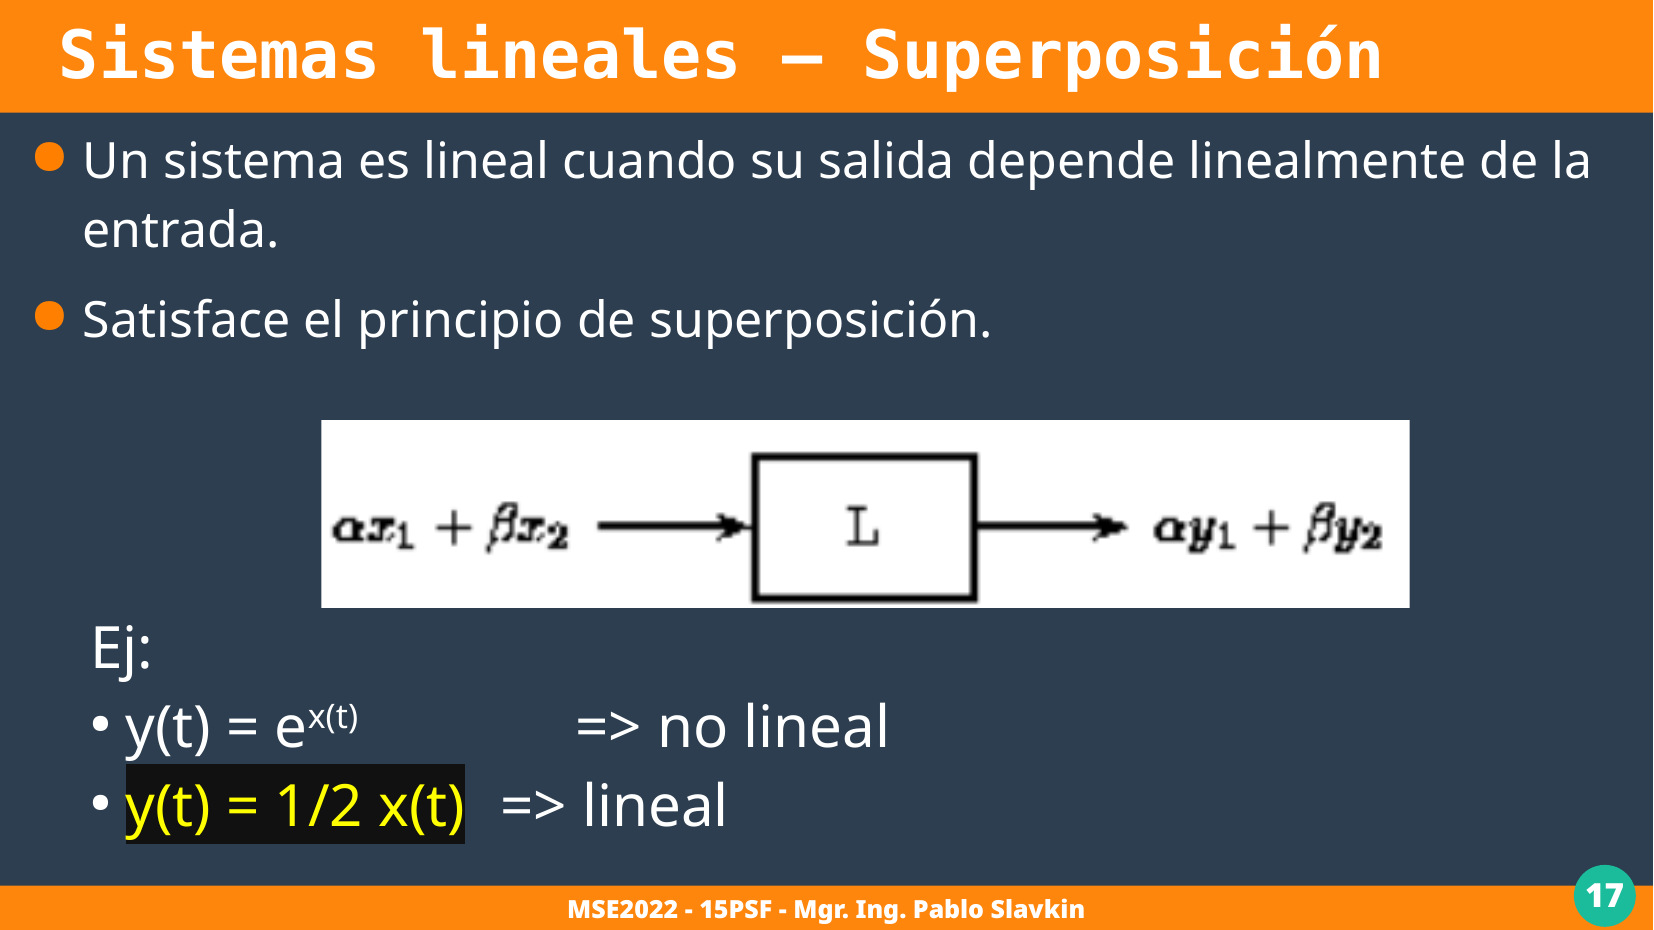

# Sistemas lineales – Superposición
Un sistema es lineal cuando su salida depende linealmente de la entrada.
Satisface el principio de superposición.
Ej:
y(t) = ex(t)			=> no lineal
y(t) = 1/2 x(t)	=> lineal
MSE2022 - 15PSF - Mgr. Ing. Pablo Slavkin